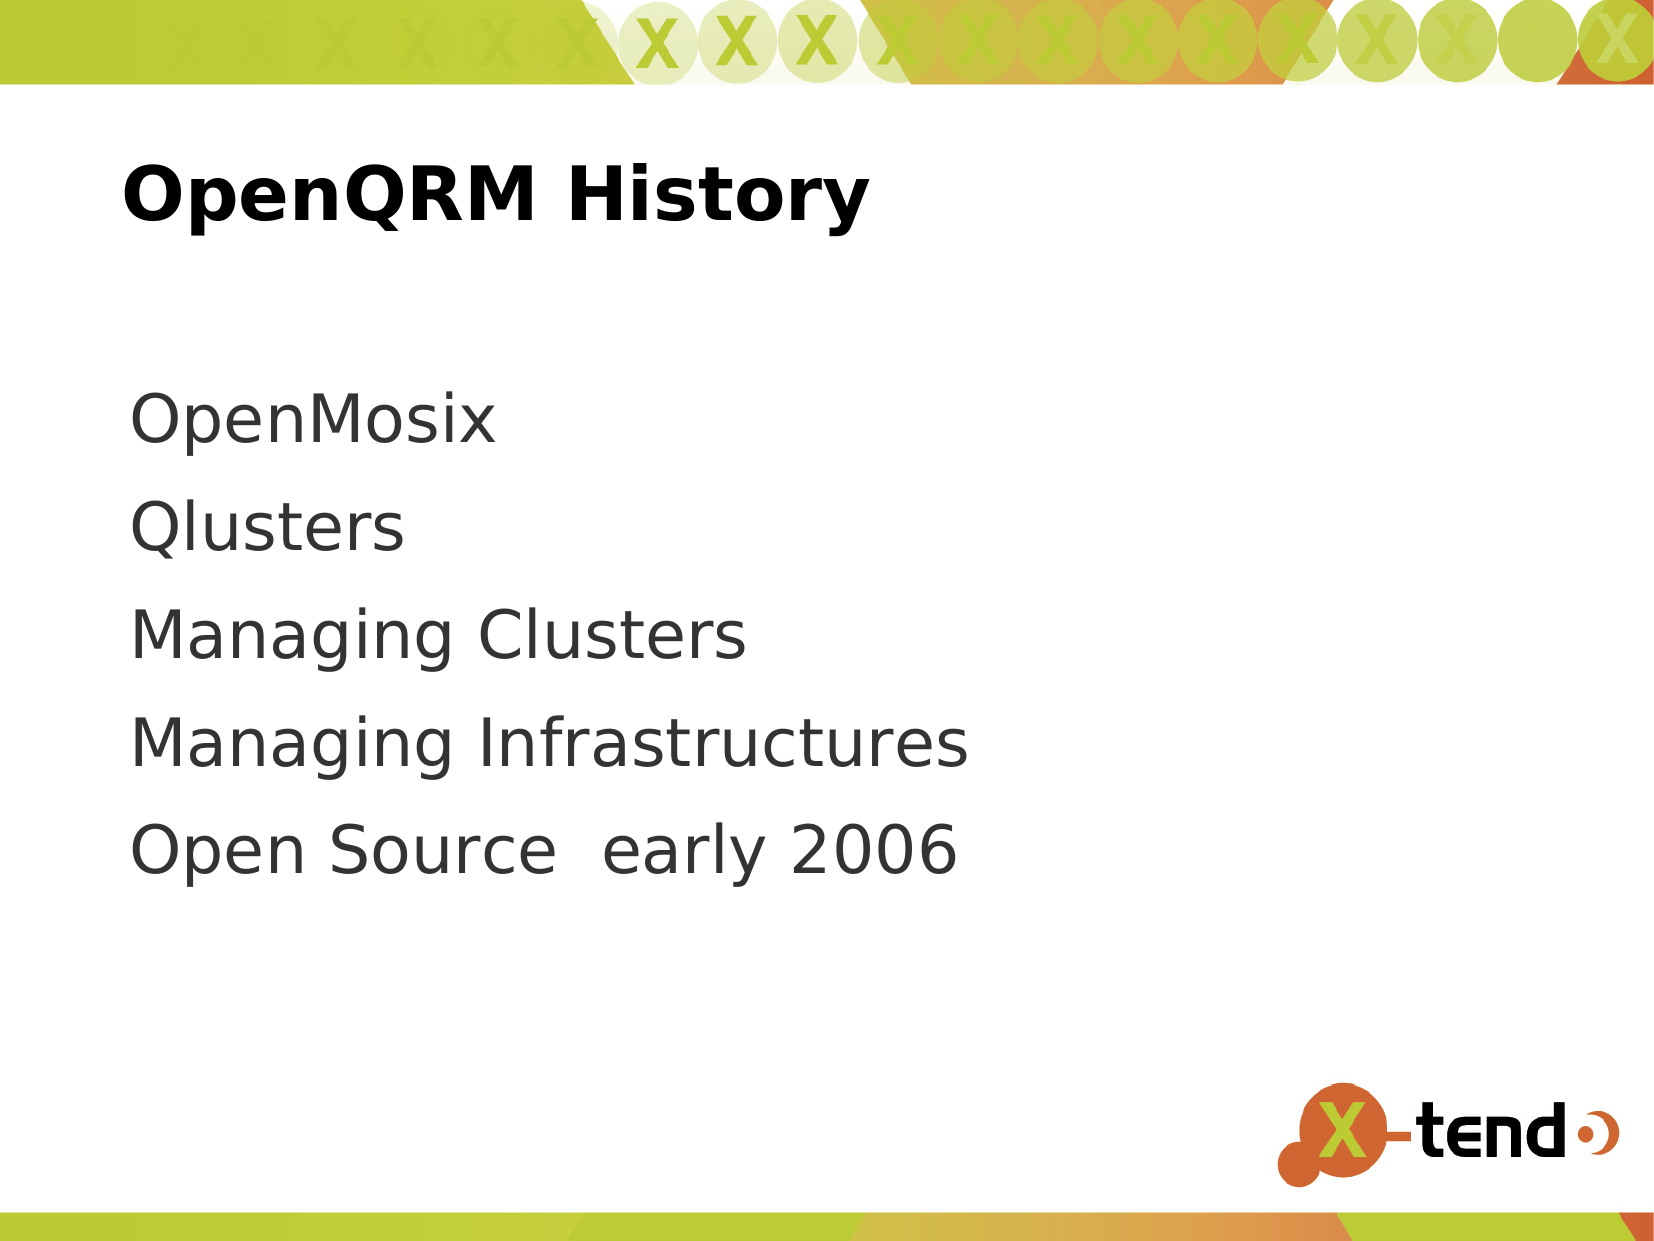

# OpenQRM History
OpenMosix
Qlusters
Managing Clusters
Managing Infrastructures
Open Source early 2006